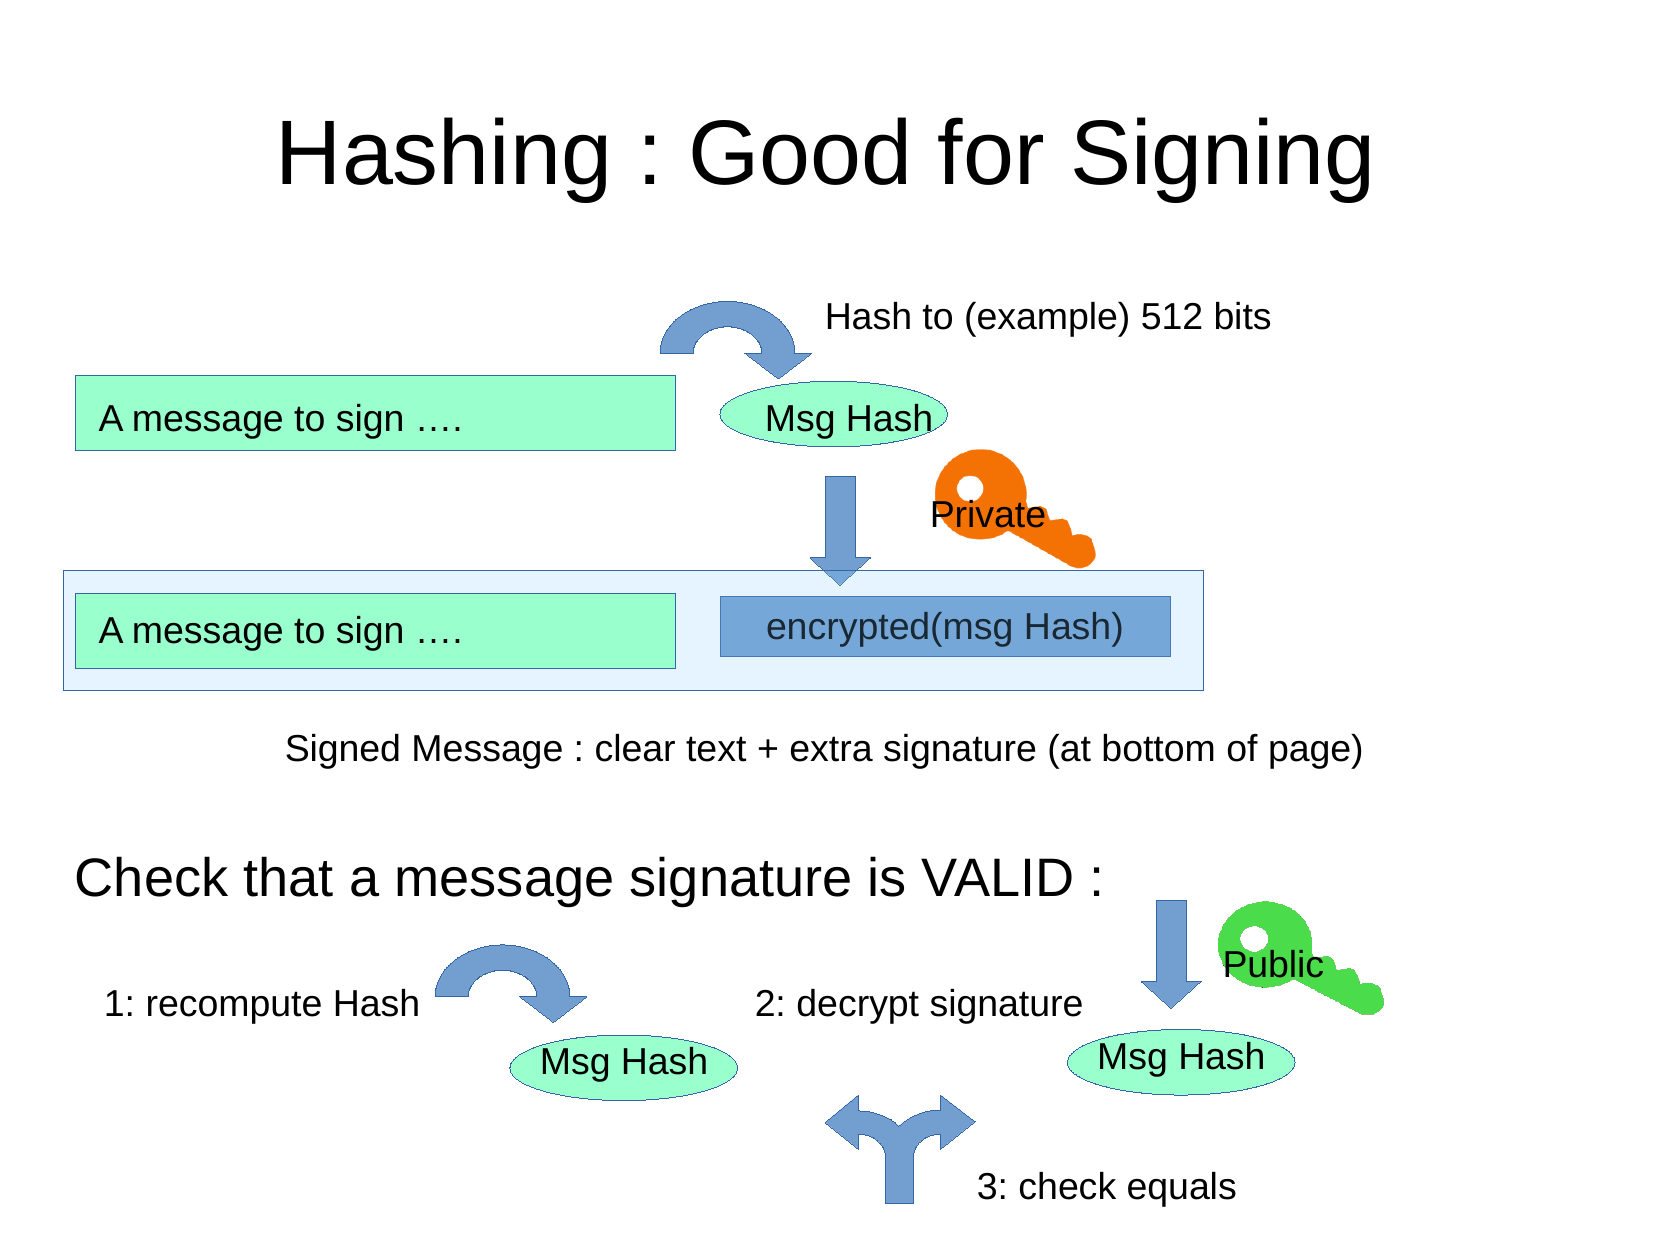

# Hashing : Good for Signing
Hash to (example) 512 bits
A message to sign ….
Msg Hash
Private
encrypted(msg Hash)
A message to sign ….
Signed Message : clear text + extra signature (at bottom of page)
Check that a message signature is VALID :
Public
1: recompute Hash
2: decrypt signature
Msg Hash
Msg Hash
3: check equals